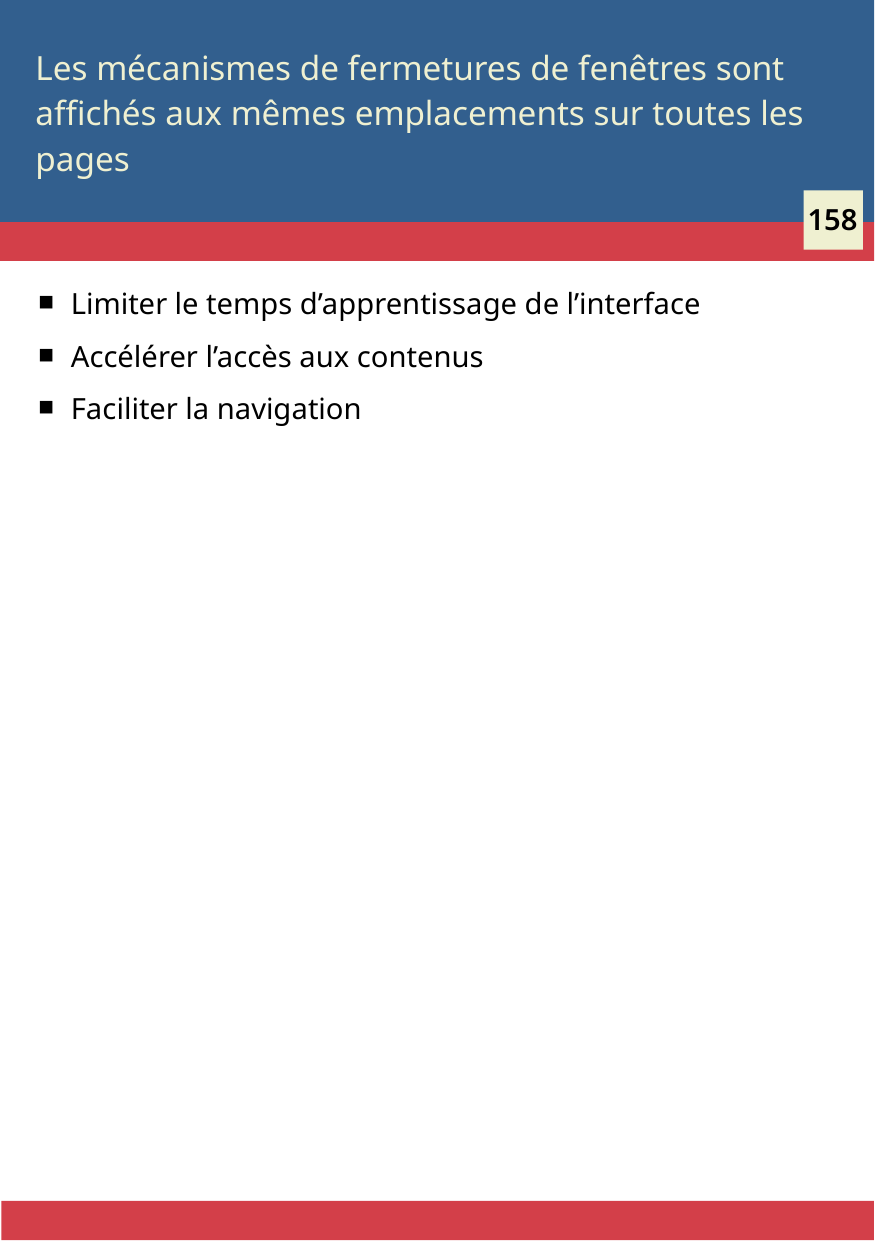

# Les mécanismes de fermetures de fenêtres sont affichés aux mêmes emplacements sur toutes les pages
158
Limiter le temps d’apprentissage de l’interface
Accélérer l’accès aux contenus
Faciliter la navigation